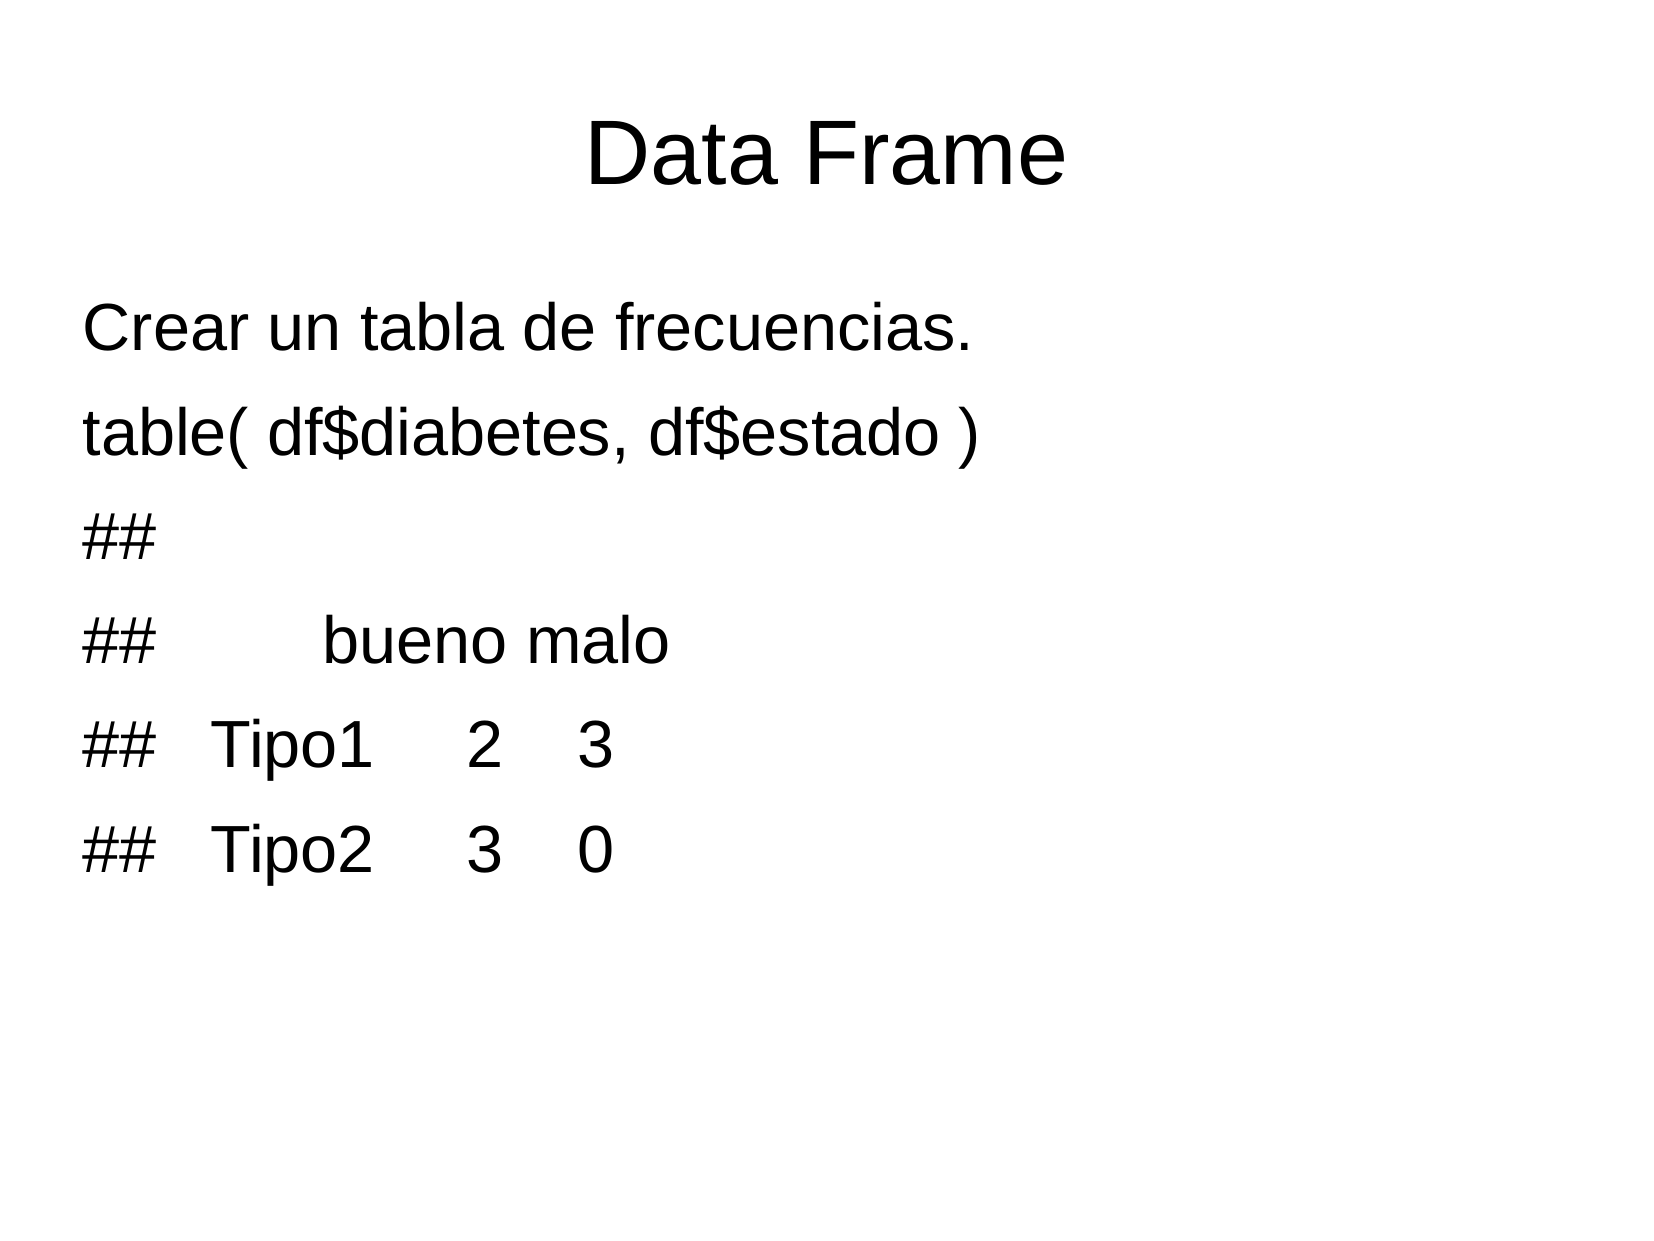

# Data Frame
Crear un tabla de frecuencias.
table( df$diabetes, df$estado )
##
## bueno malo
## Tipo1 2 3
## Tipo2 3 0